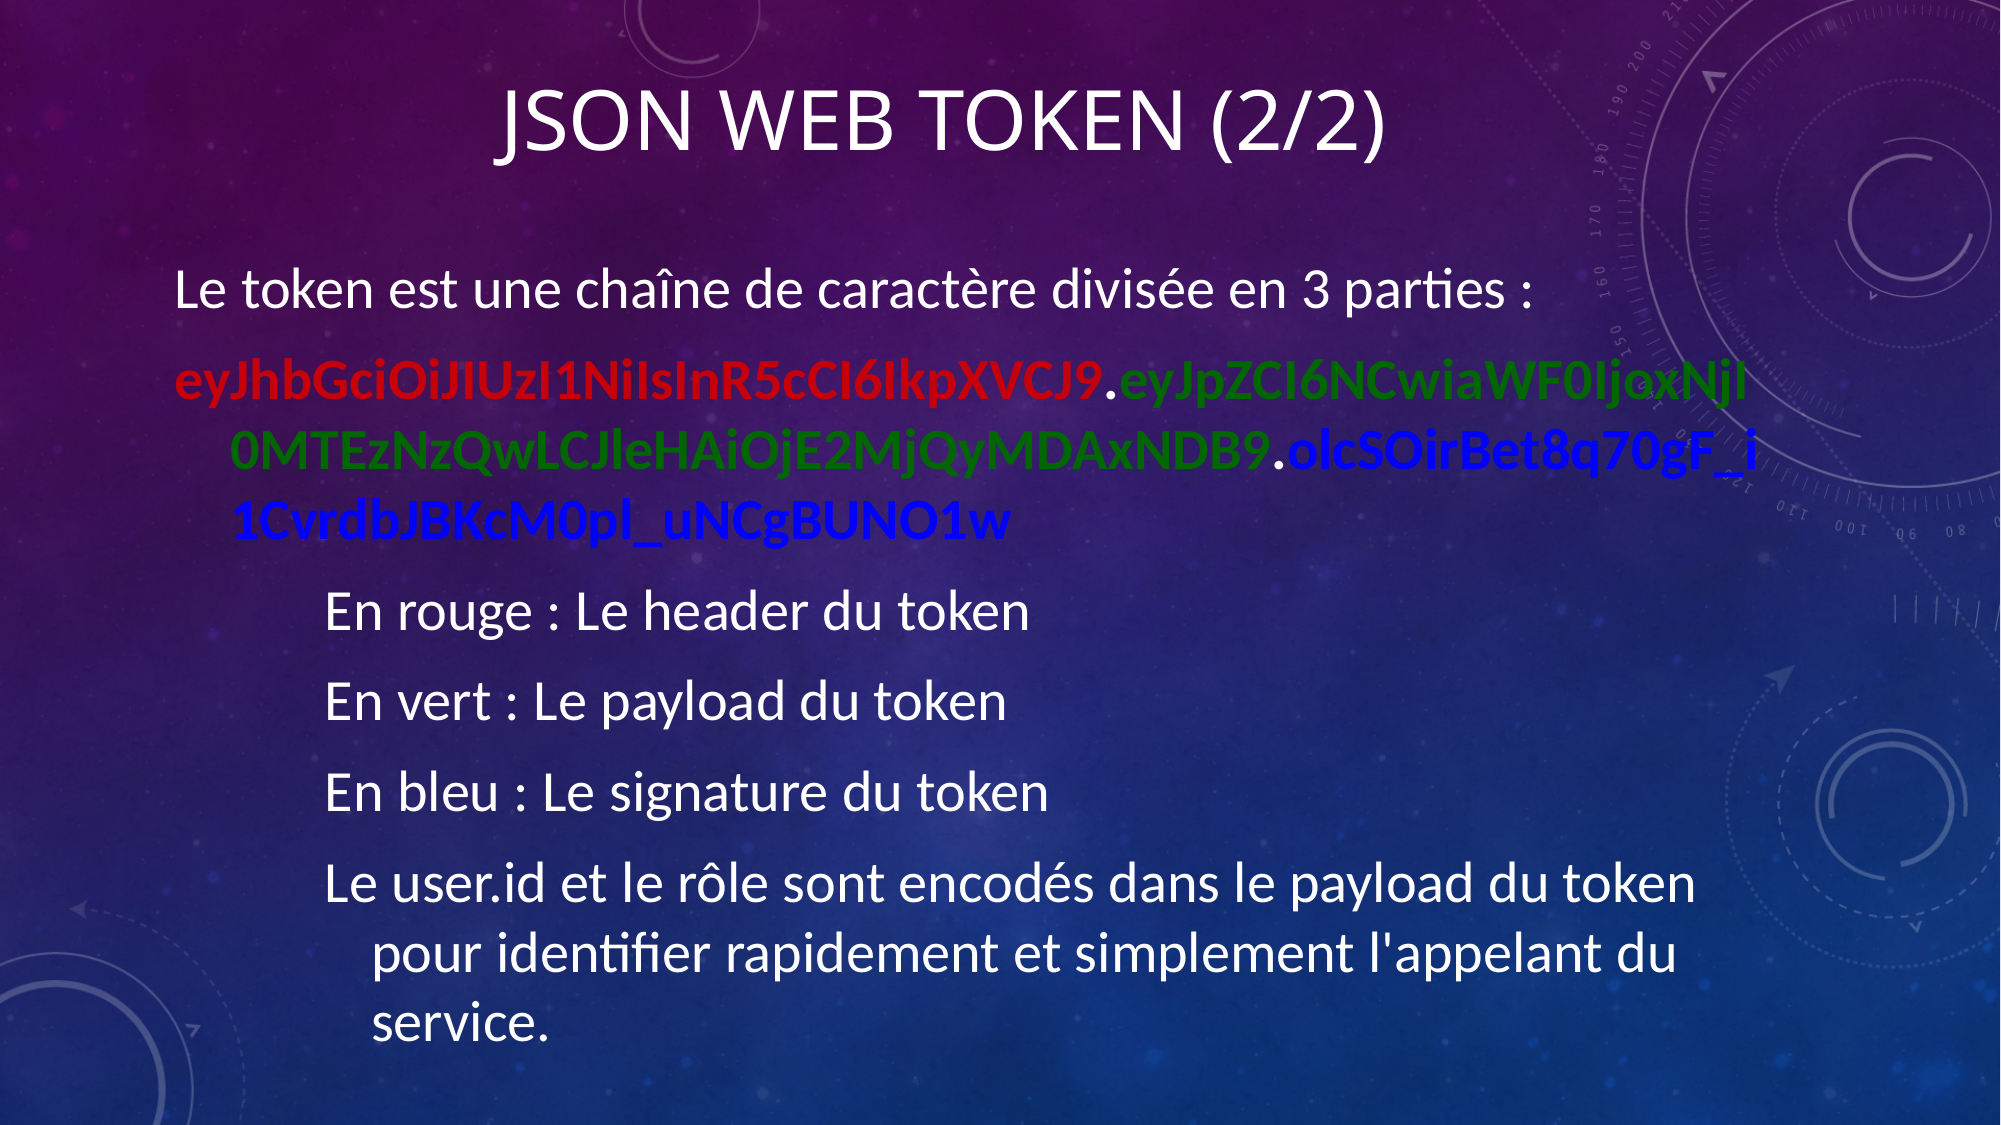

# JSON Web Token (2/2)
Le token est une chaîne de caractère divisée en 3 parties :
eyJhbGciOiJIUzI1NiIsInR5cCI6IkpXVCJ9.eyJpZCI6NCwiaWF0IjoxNjI0MTEzNzQwLCJleHAiOjE2MjQyMDAxNDB9.olcSOirBet8q70gF_i1CvrdbJBKcM0pl_uNCgBUNO1w
En rouge : Le header du token
En vert : Le payload du token
En bleu : Le signature du token
Le user.id et le rôle sont encodés dans le payload du token pour identifier rapidement et simplement l'appelant du service.